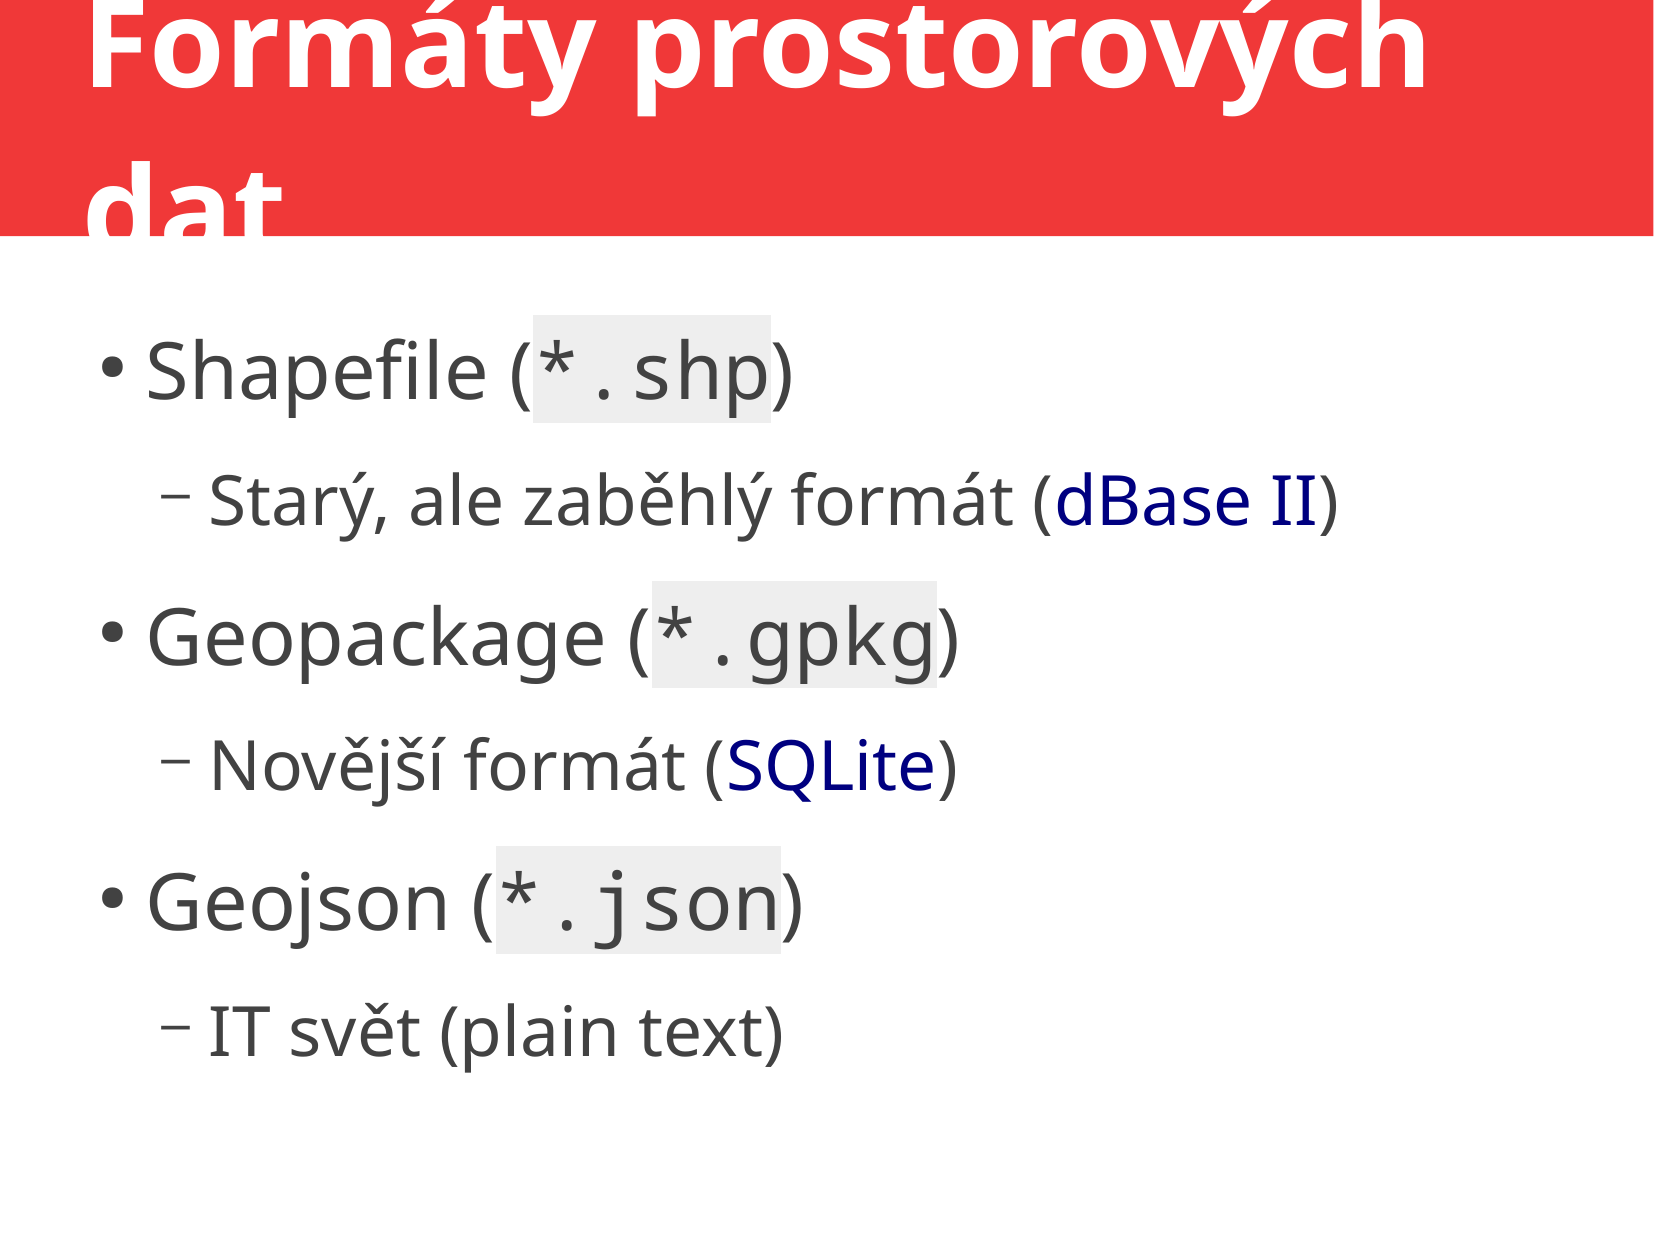

# Formáty prostorových dat
Shapefile (*.shp)
Starý, ale zaběhlý formát (dBase II)
Geopackage (*.gpkg)
Novější formát (SQLite)
Geojson (*.json)
IT svět (plain text)